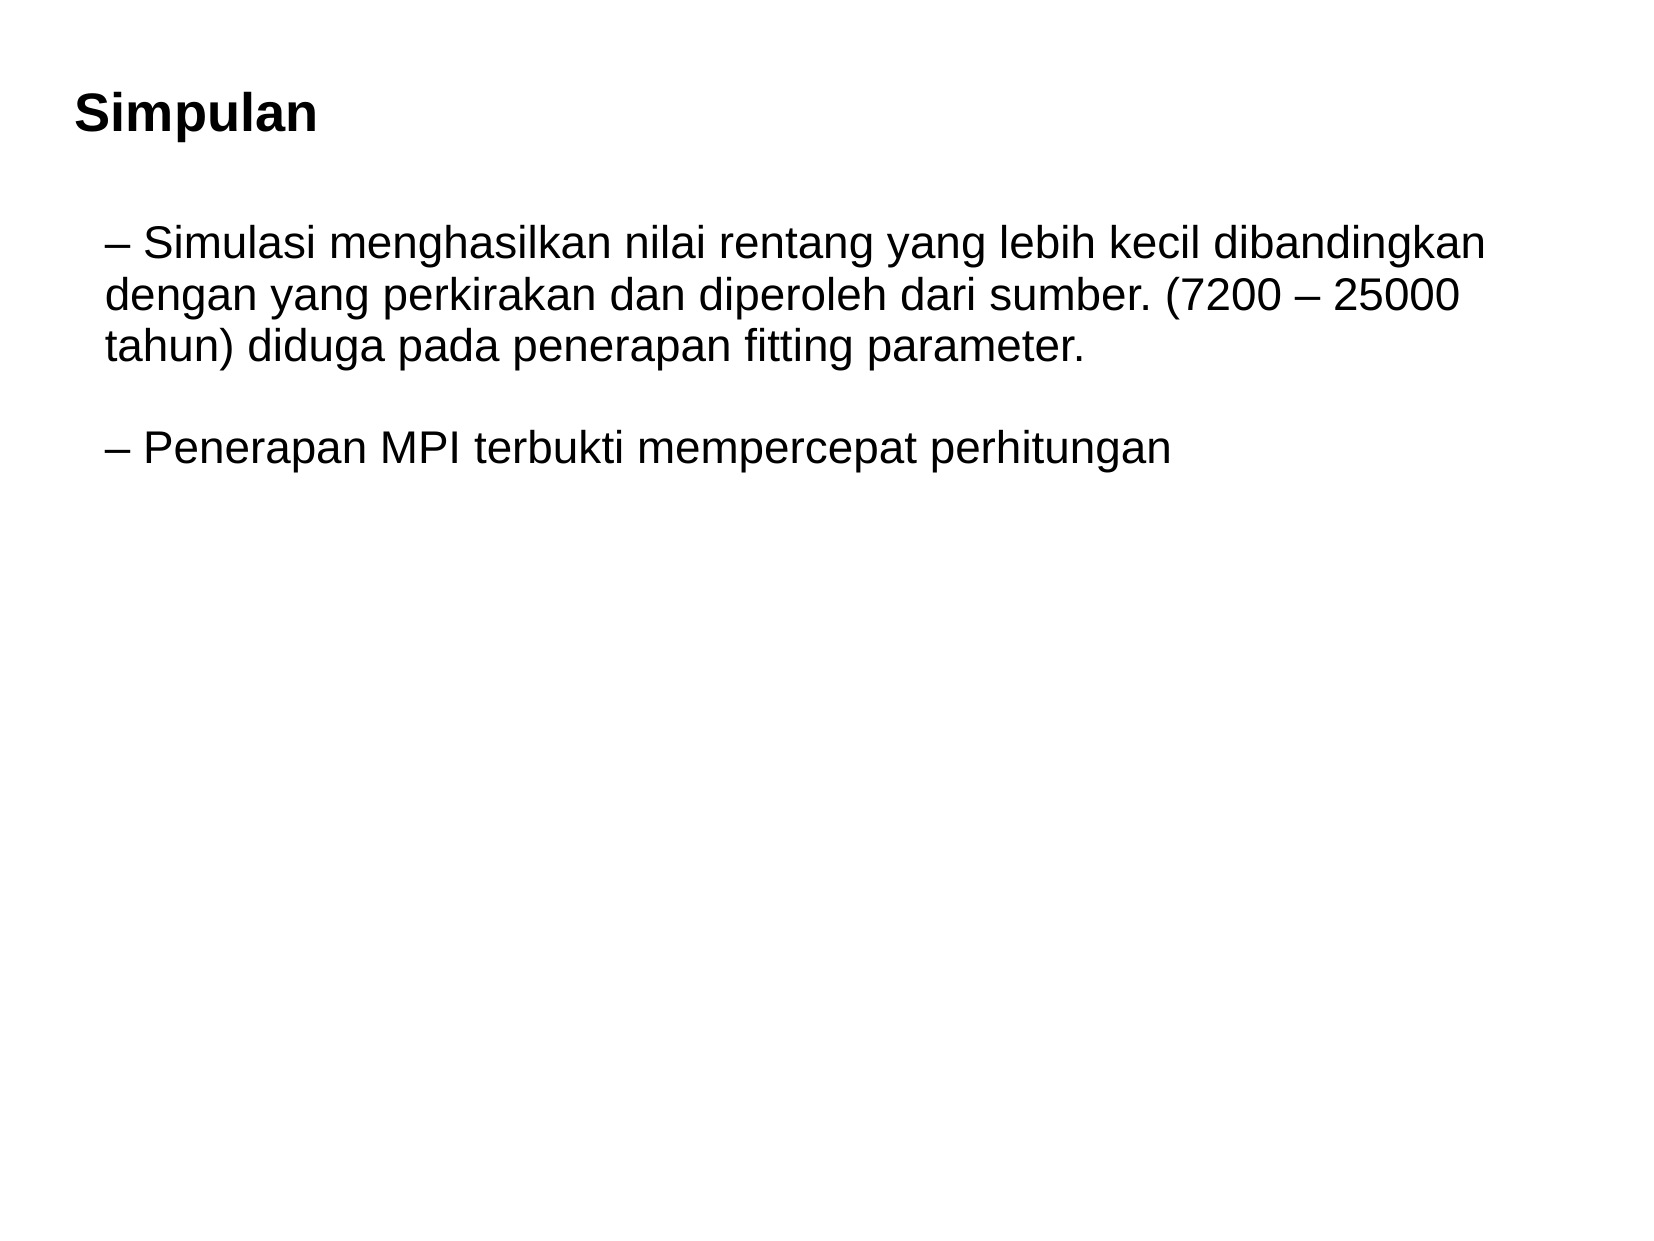

Simpulan
– Simulasi menghasilkan nilai rentang yang lebih kecil dibandingkan dengan yang perkirakan dan diperoleh dari sumber. (7200 – 25000 tahun) diduga pada penerapan fitting parameter.
– Penerapan MPI terbukti mempercepat perhitungan